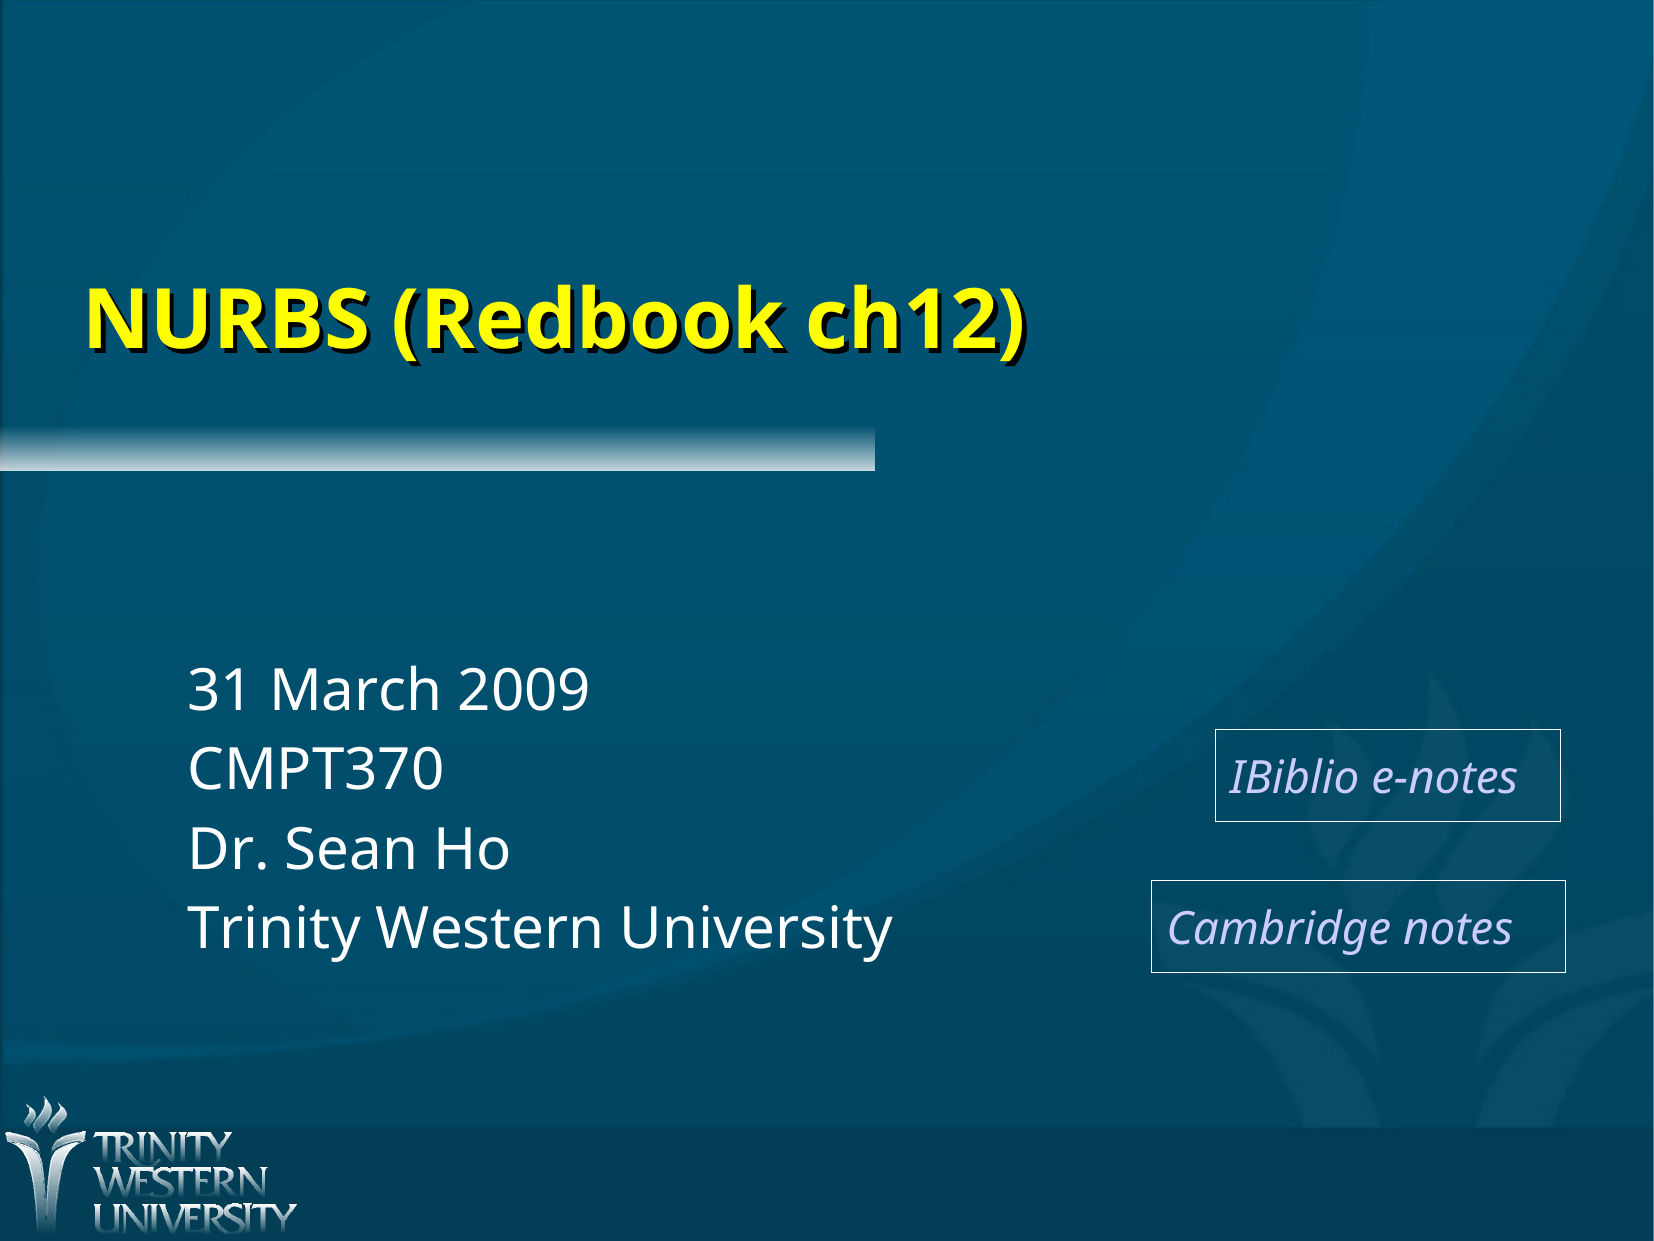

# NURBS (Redbook ch12)
31 March 2009
CMPT370
Dr. Sean Ho
Trinity Western University
IBiblio e-notes
Cambridge notes